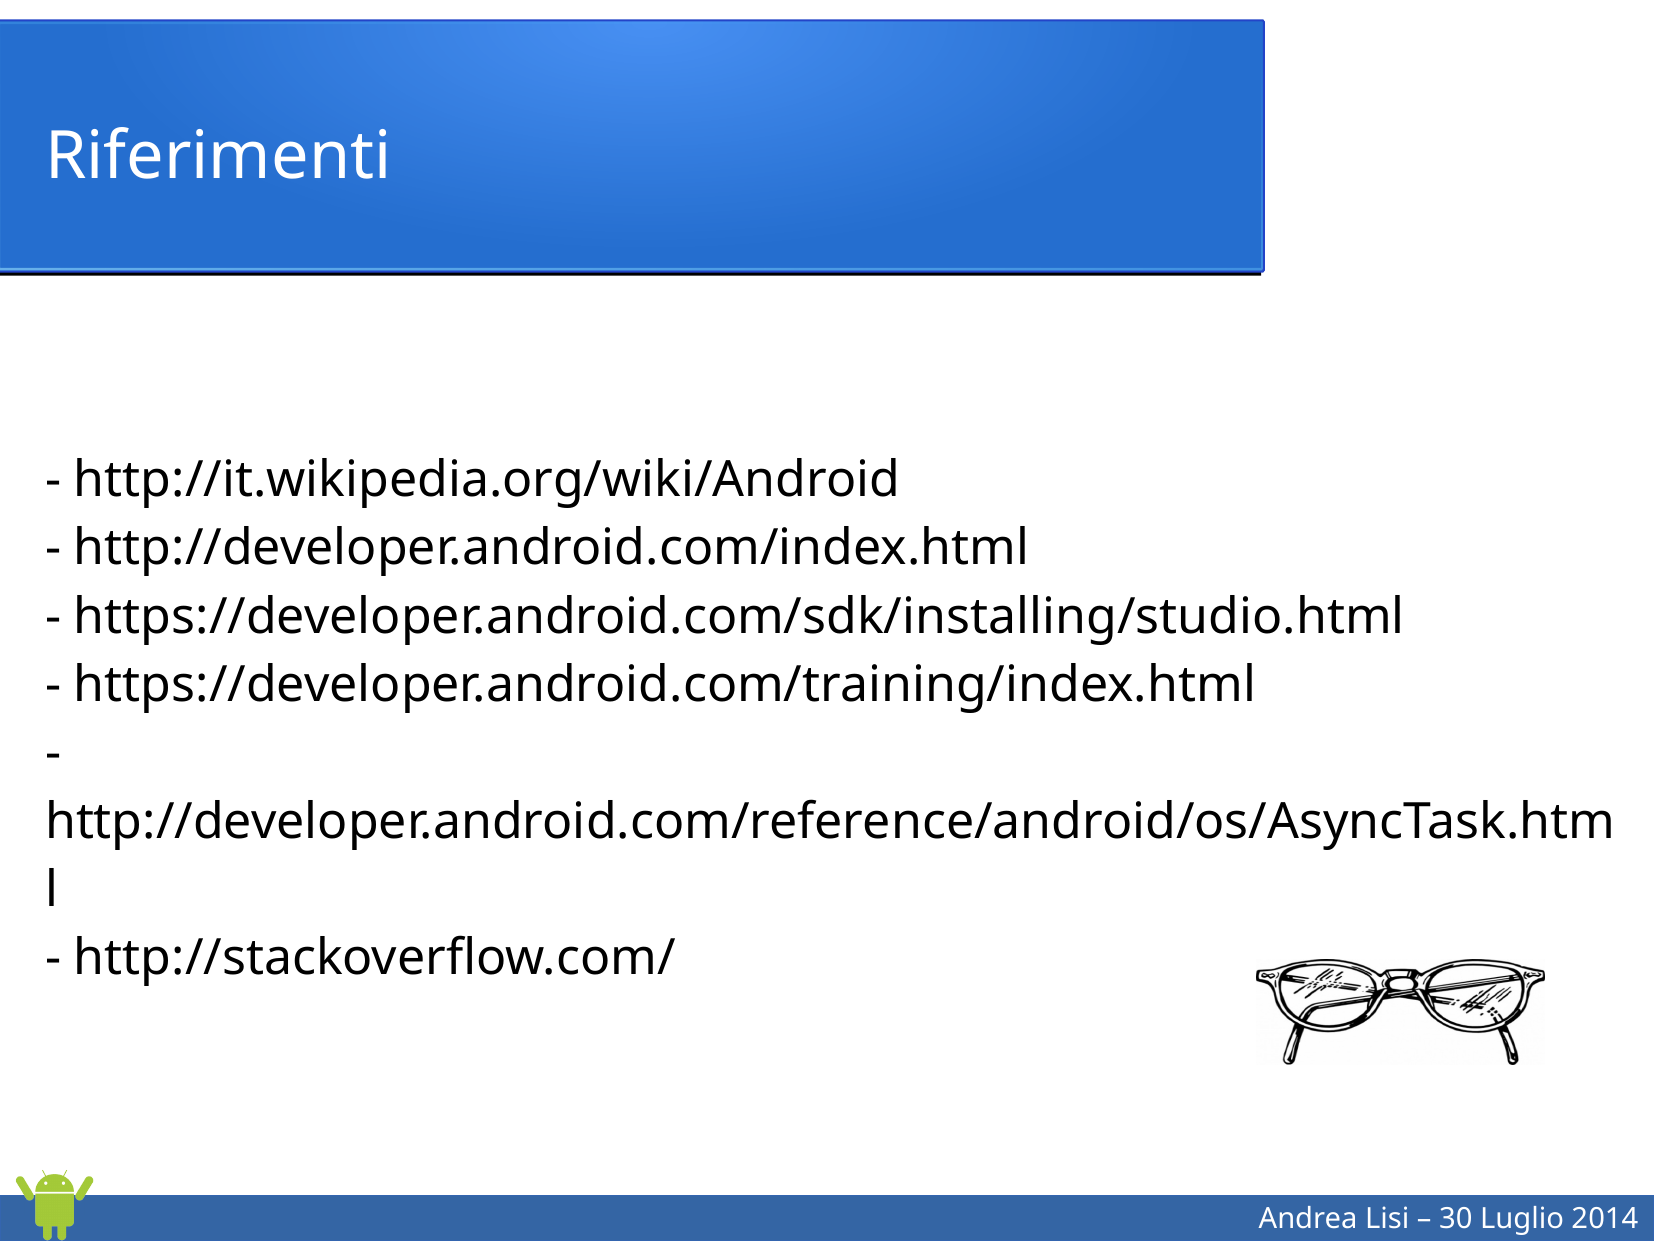

# Riferimenti
- http://it.wikipedia.org/wiki/Android
- http://developer.android.com/index.html
- https://developer.android.com/sdk/installing/studio.html
- https://developer.android.com/training/index.html
- http://developer.android.com/reference/android/os/AsyncTask.html
- http://stackoverflow.com/
Andrea Lisi – 30 Luglio 2014